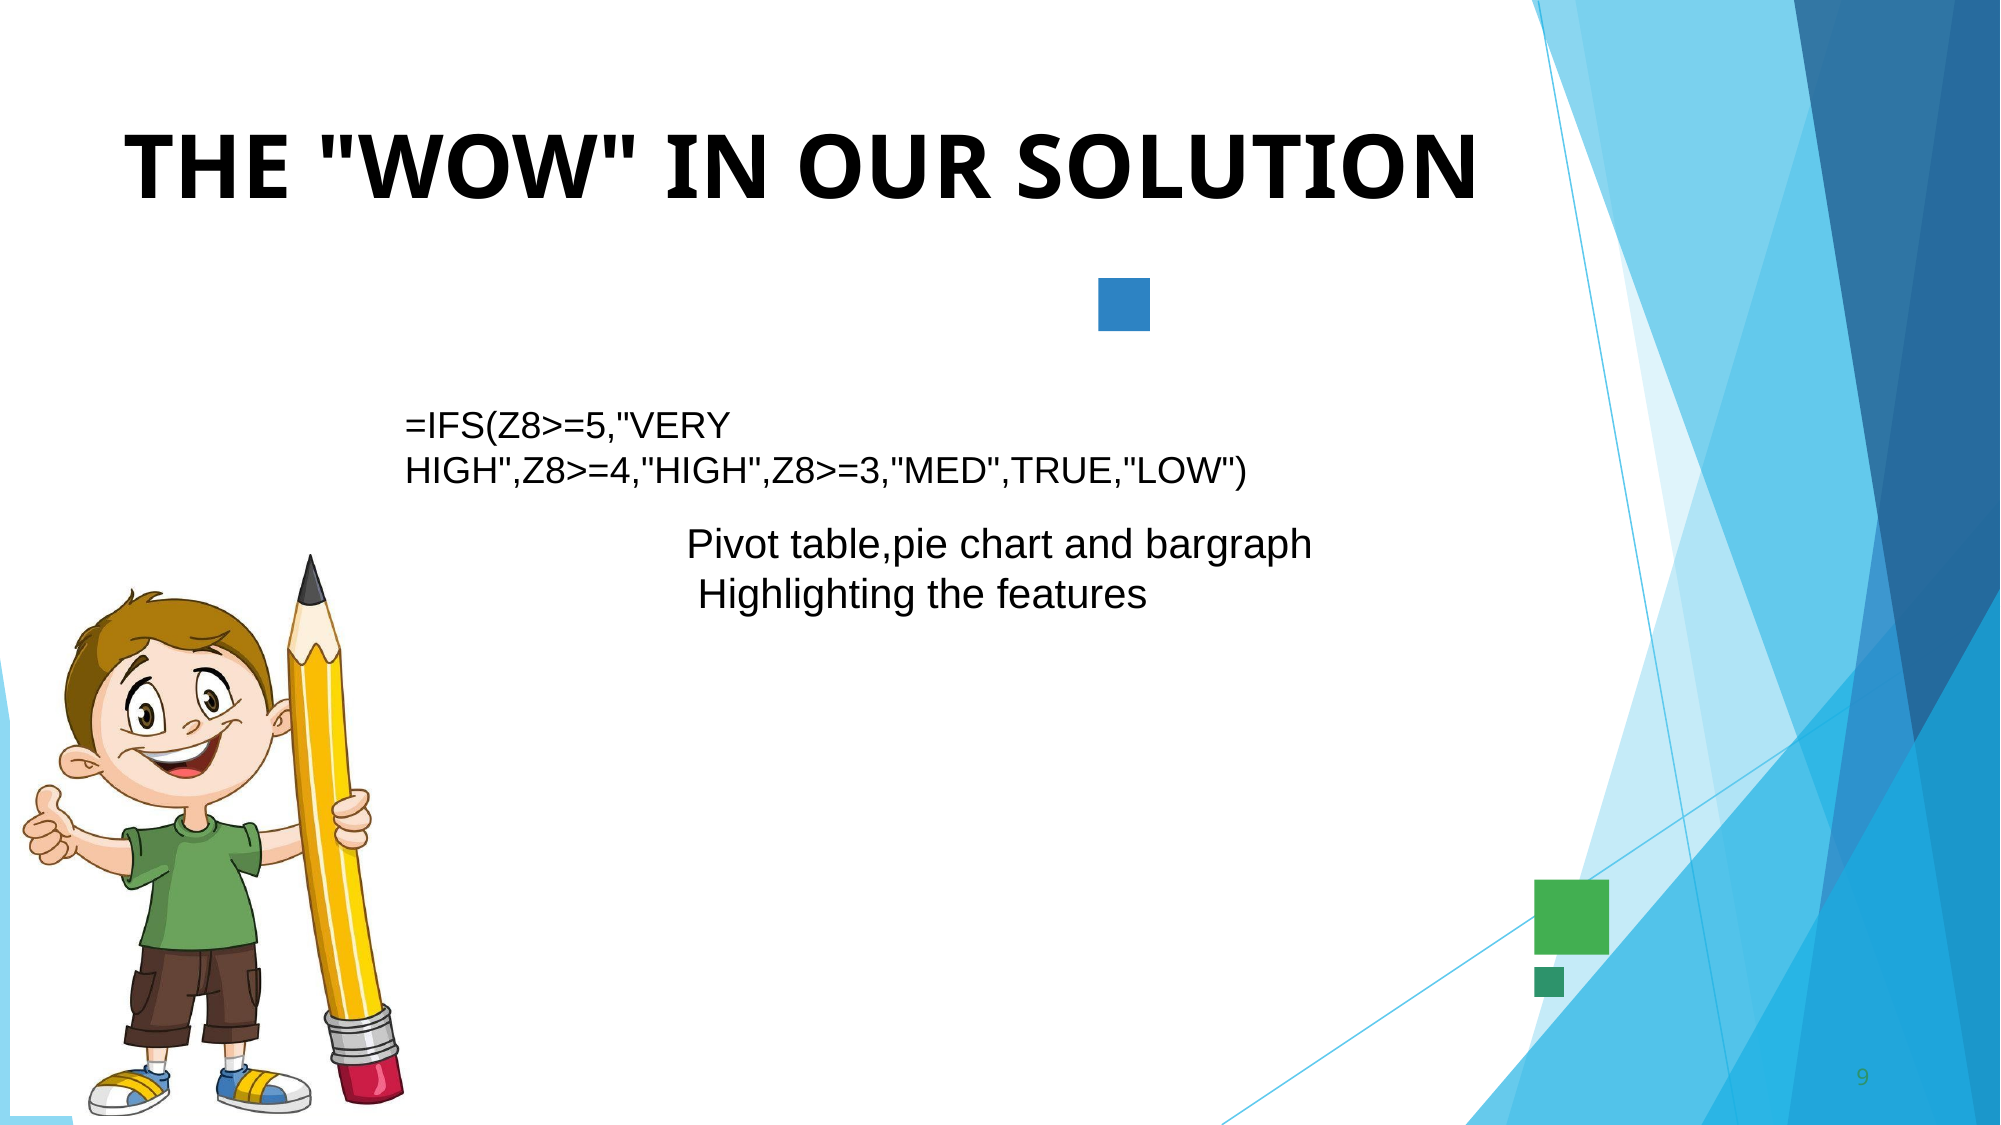

# THE "WOW" IN OUR SOLUTION
=IFS(Z8>=5,"VERY HIGH",Z8>=4,"HIGH",Z8>=3,"MED",TRUE,"LOW")
Pivot table,pie chart and bargraph
 Highlighting the features
3/21/2024 Annual Review